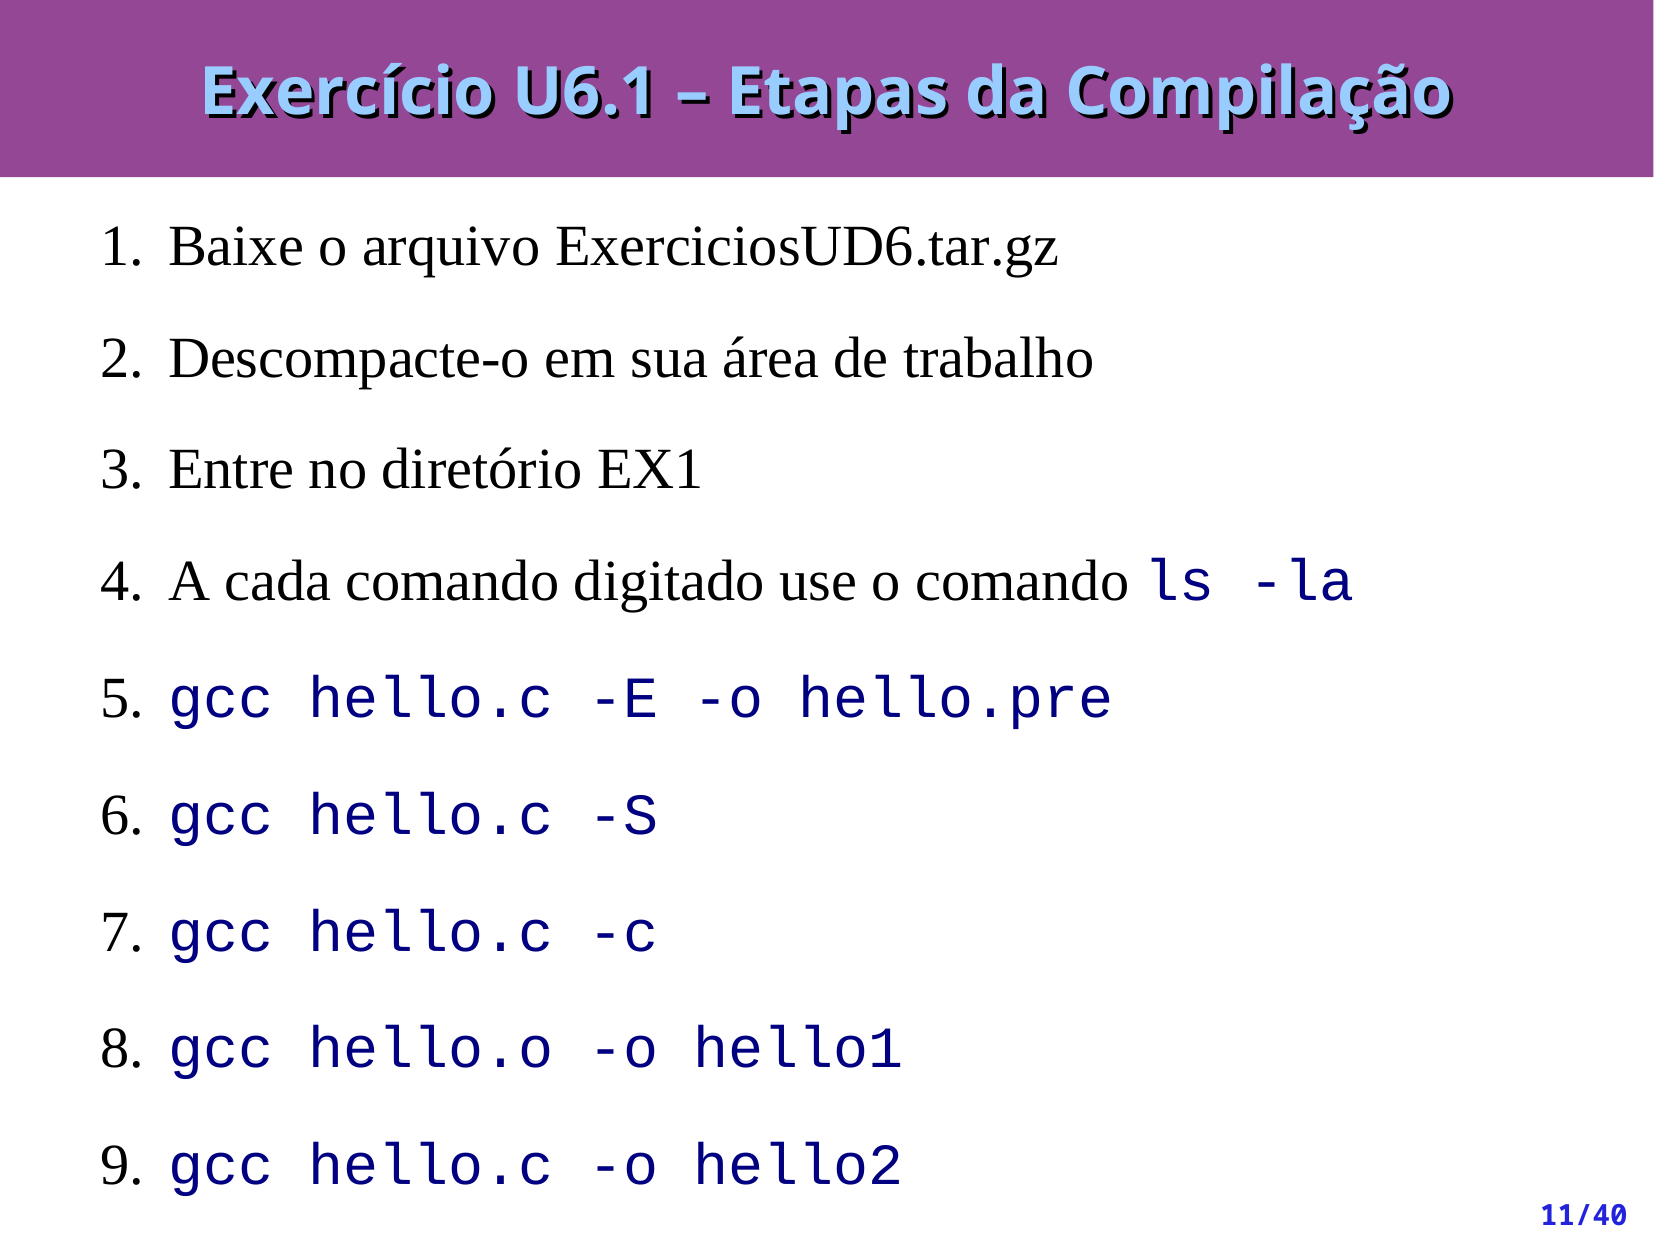

# Exercício U6.1 – Etapas da Compilação
 Baixe o arquivo ExerciciosUD6.tar.gz
 Descompacte-o em sua área de trabalho
 Entre no diretório EX1
 A cada comando digitado use o comando ls -la
 gcc hello.c -E -o hello.pre
 gcc hello.c -S
 gcc hello.c -c
 gcc hello.o -o hello1
 gcc hello.c -o hello2
11